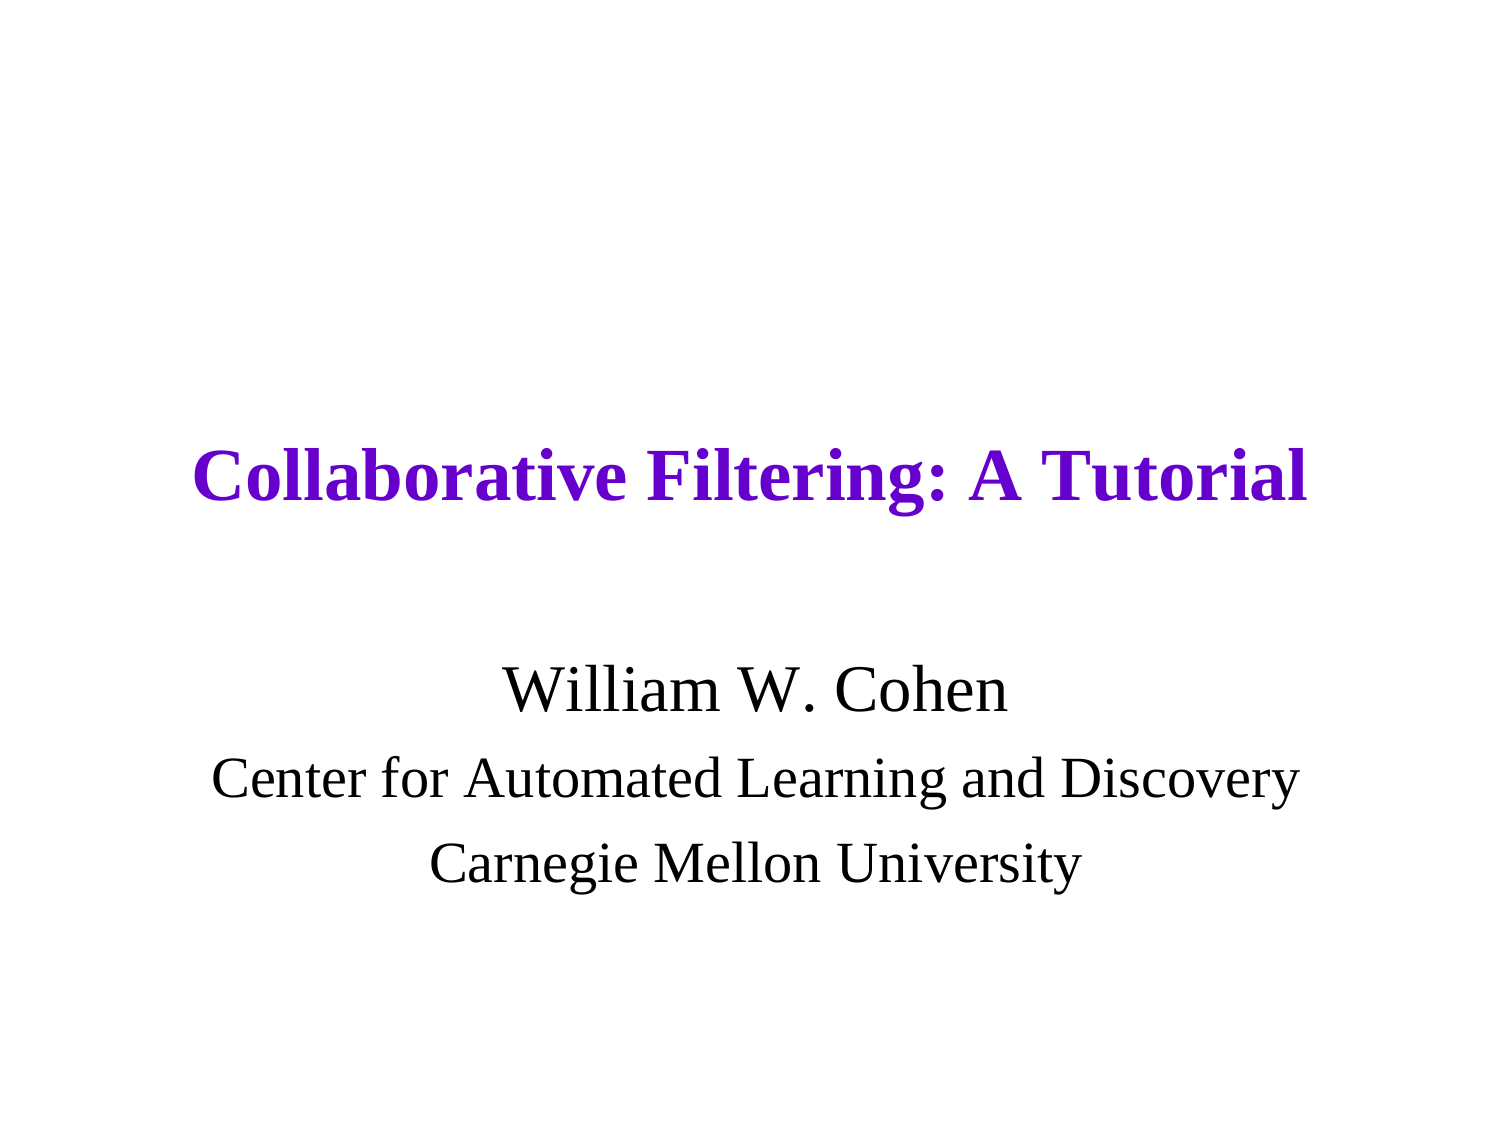

# Collaborative Filtering: A Tutorial
William W. Cohen
Center for Automated Learning and Discovery
Carnegie Mellon University